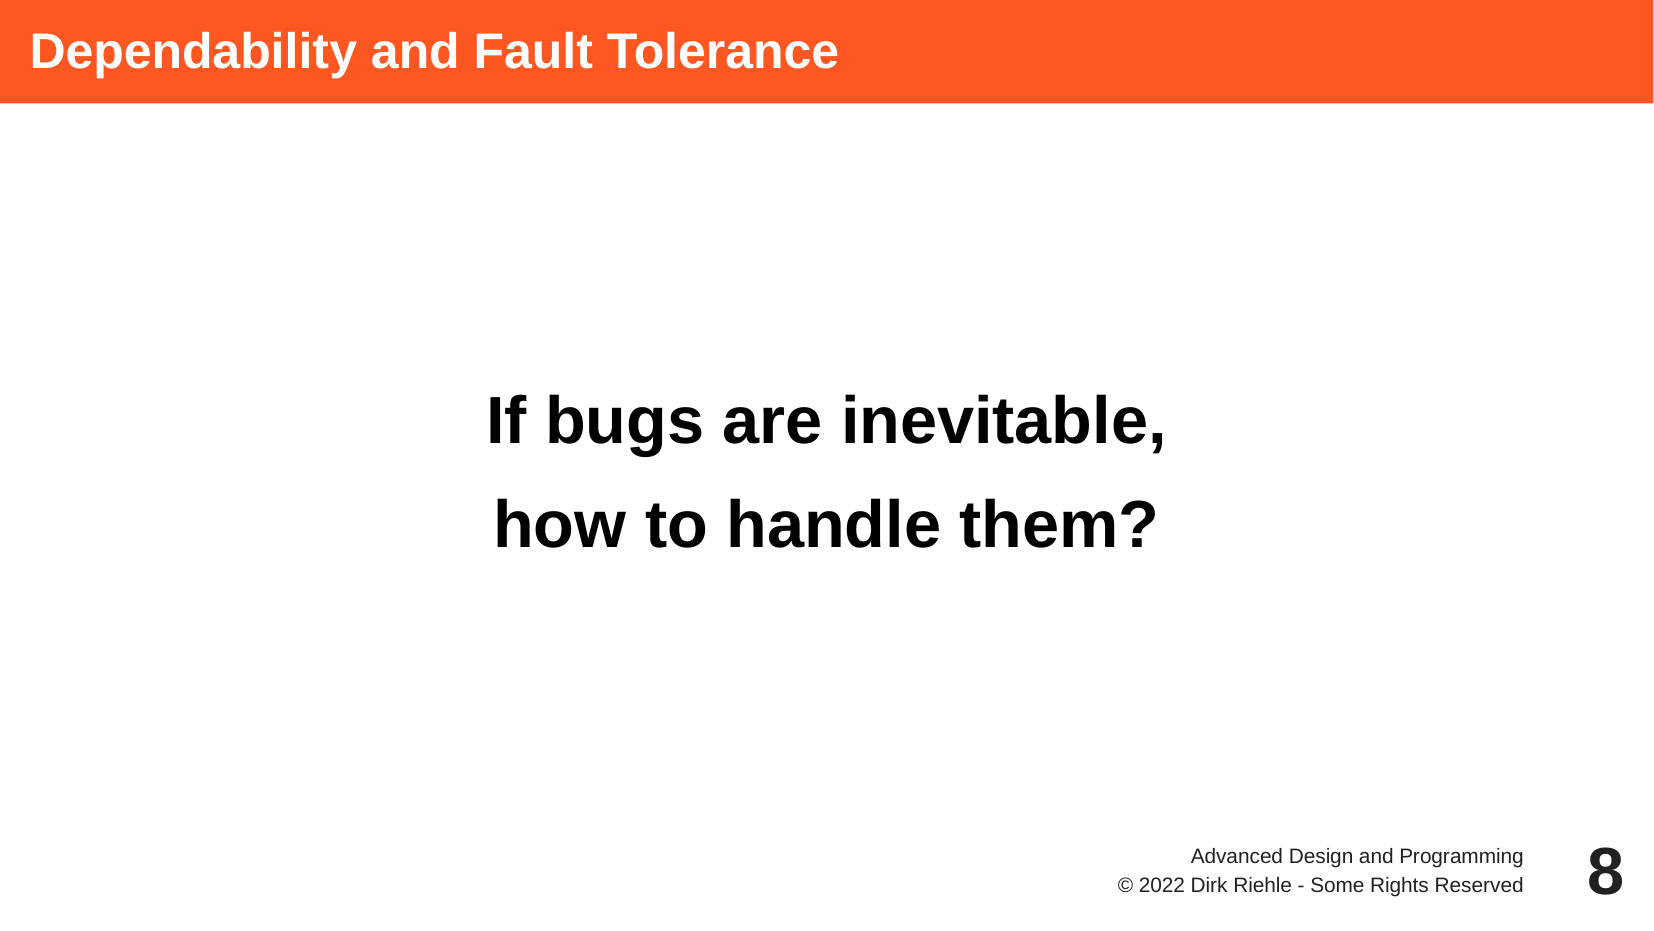

# Dependability and Fault Tolerance
If bugs are inevitable,
how to handle them?
Advanced Design and Programming
8
© 2022 Dirk Riehle - Some Rights Reserved